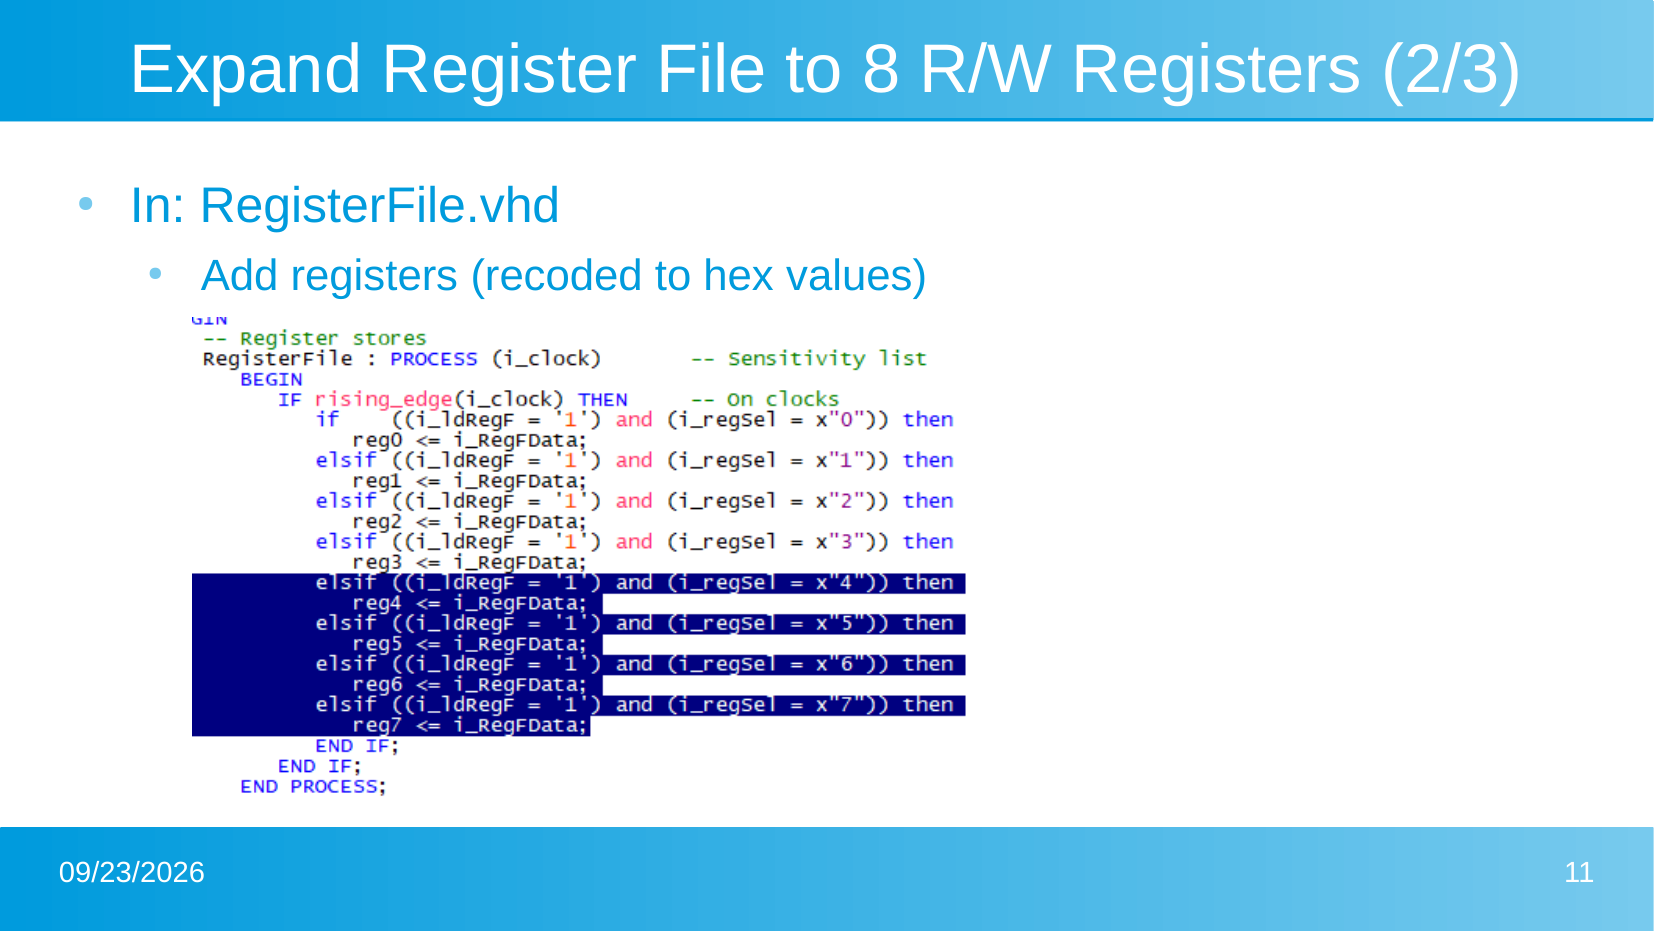

# Expand Register File to 8 R/W Registers (2/3)
In: RegisterFile.vhd
Add registers (recoded to hex values)
11